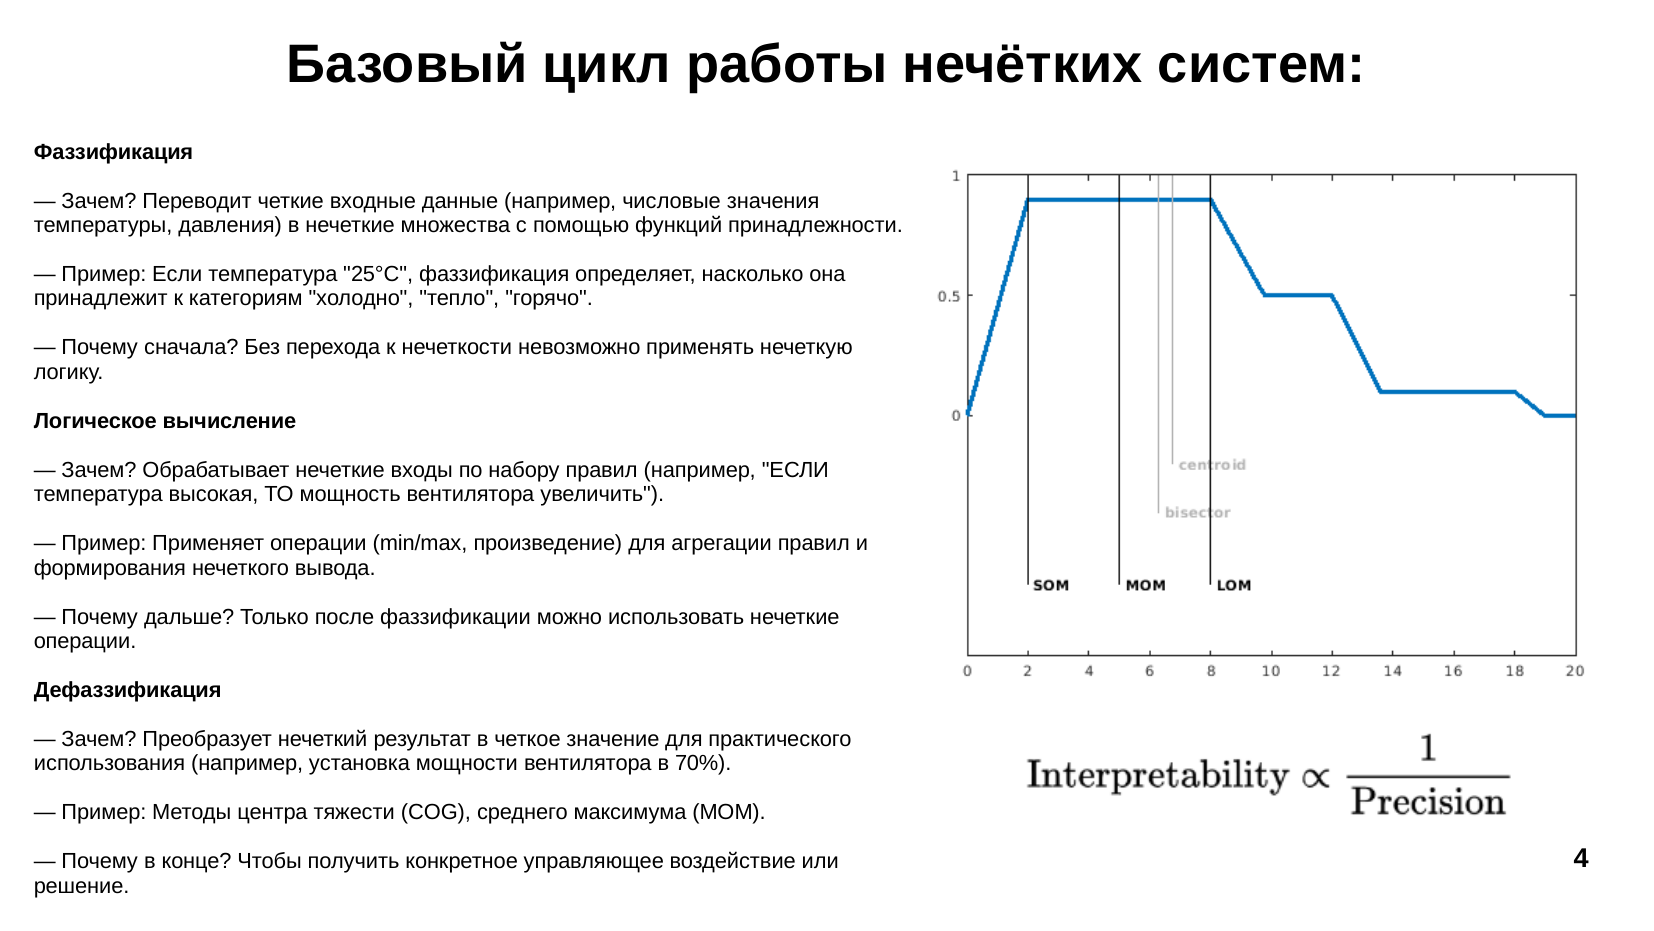

# Базовый цикл работы нечётких систем:
Фаззификация
— Зачем? Переводит четкие входные данные (например, числовые значения температуры, давления) в нечеткие множества с помощью функций принадлежности.
— Пример: Если температура "25°C", фаззификация определяет, насколько она принадлежит к категориям "холодно", "тепло", "горячо".
— Почему сначала? Без перехода к нечеткости невозможно применять нечеткую логику.
Логическое вычисление
— Зачем? Обрабатывает нечеткие входы по набору правил (например, "ЕСЛИ температура высокая, ТО мощность вентилятора увеличить").
— Пример: Применяет операции (min/max, произведение) для агрегации правил и формирования нечеткого вывода.
— Почему дальше? Только после фаззификации можно использовать нечеткие операции.
Дефаззификация
— Зачем? Преобразует нечеткий результат в четкое значение для практического использования (например, установка мощности вентилятора в 70%).
— Пример: Методы центра тяжести (COG), среднего максимума (MOM).
— Почему в конце? Чтобы получить конкретное управляющее воздействие или решение.
4